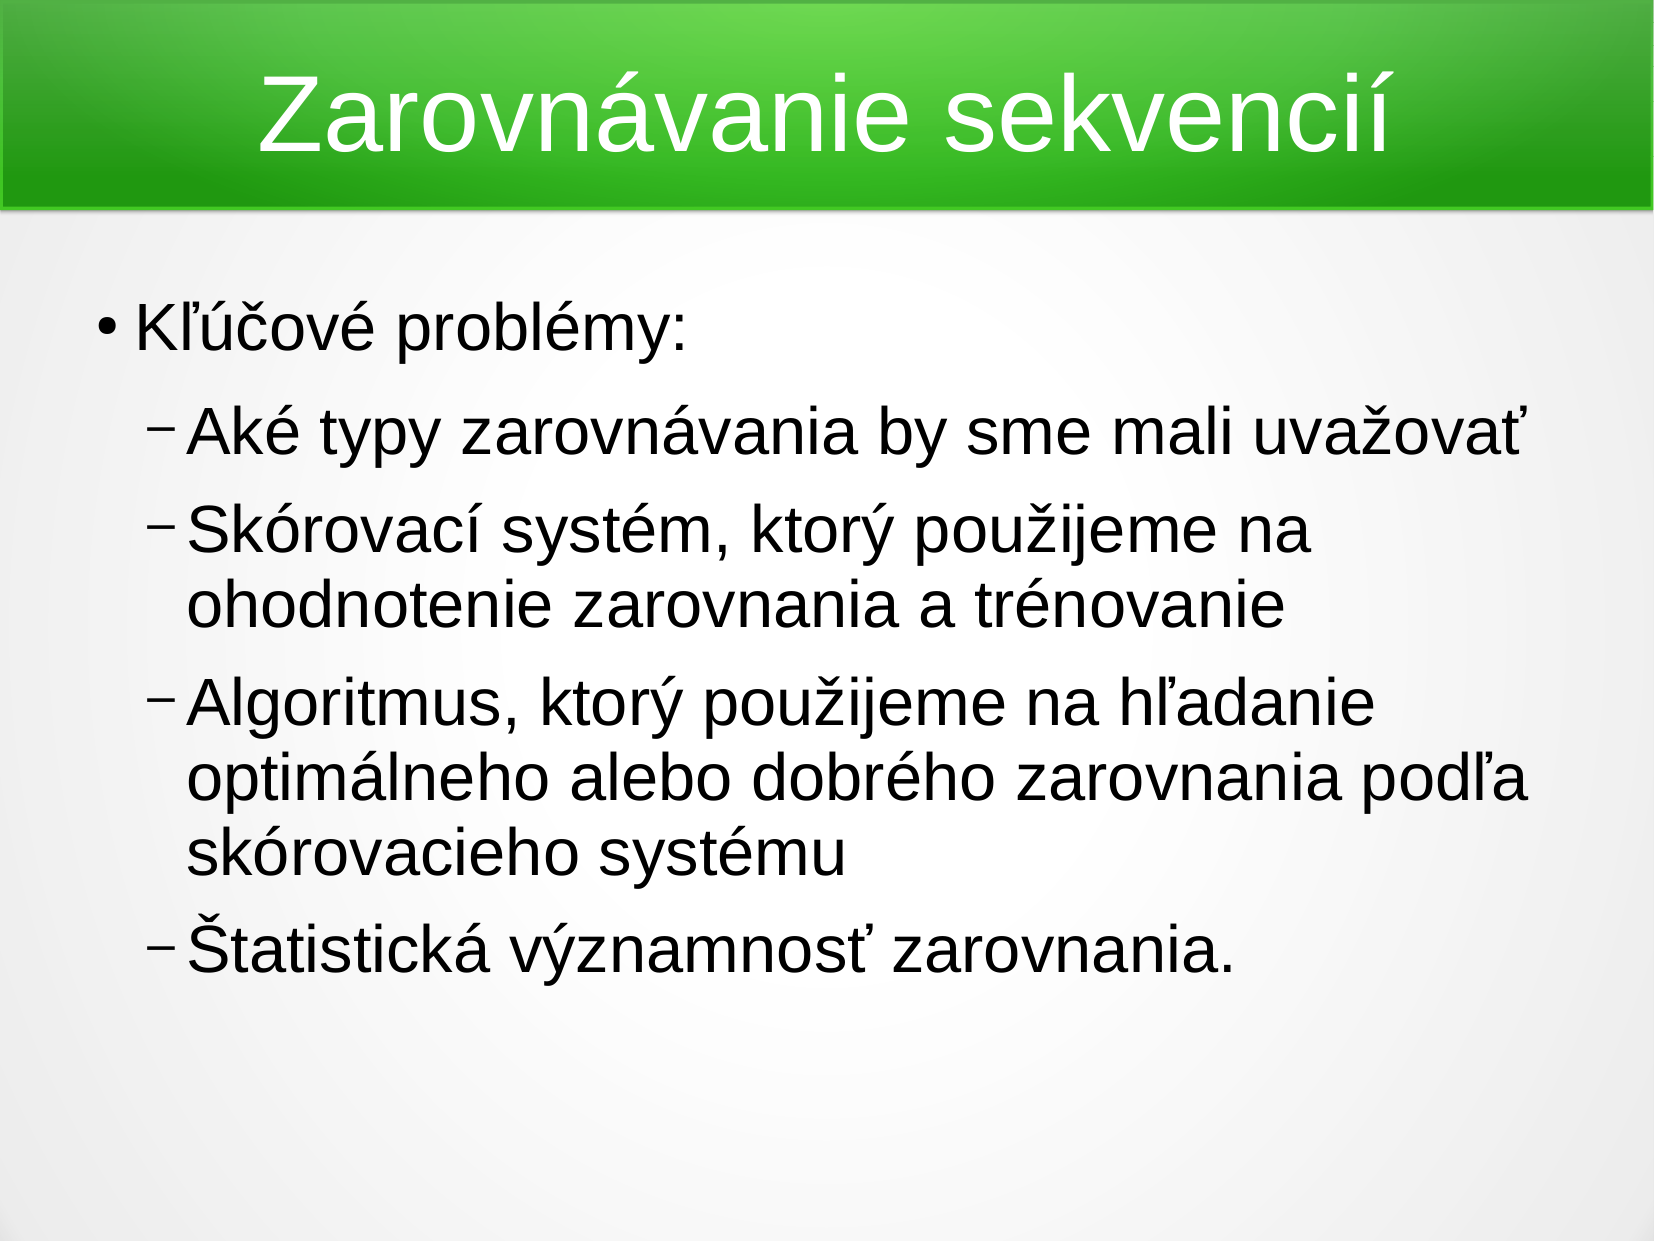

# Zarovnávanie sekvencií
Kľúčové problémy:
Aké typy zarovnávania by sme mali uvažovať
Skórovací systém, ktorý použijeme na ohodnotenie zarovnania a trénovanie
Algoritmus, ktorý použijeme na hľadanie optimálneho alebo dobrého zarovnania podľa skórovacieho systému
Štatistická významnosť zarovnania.